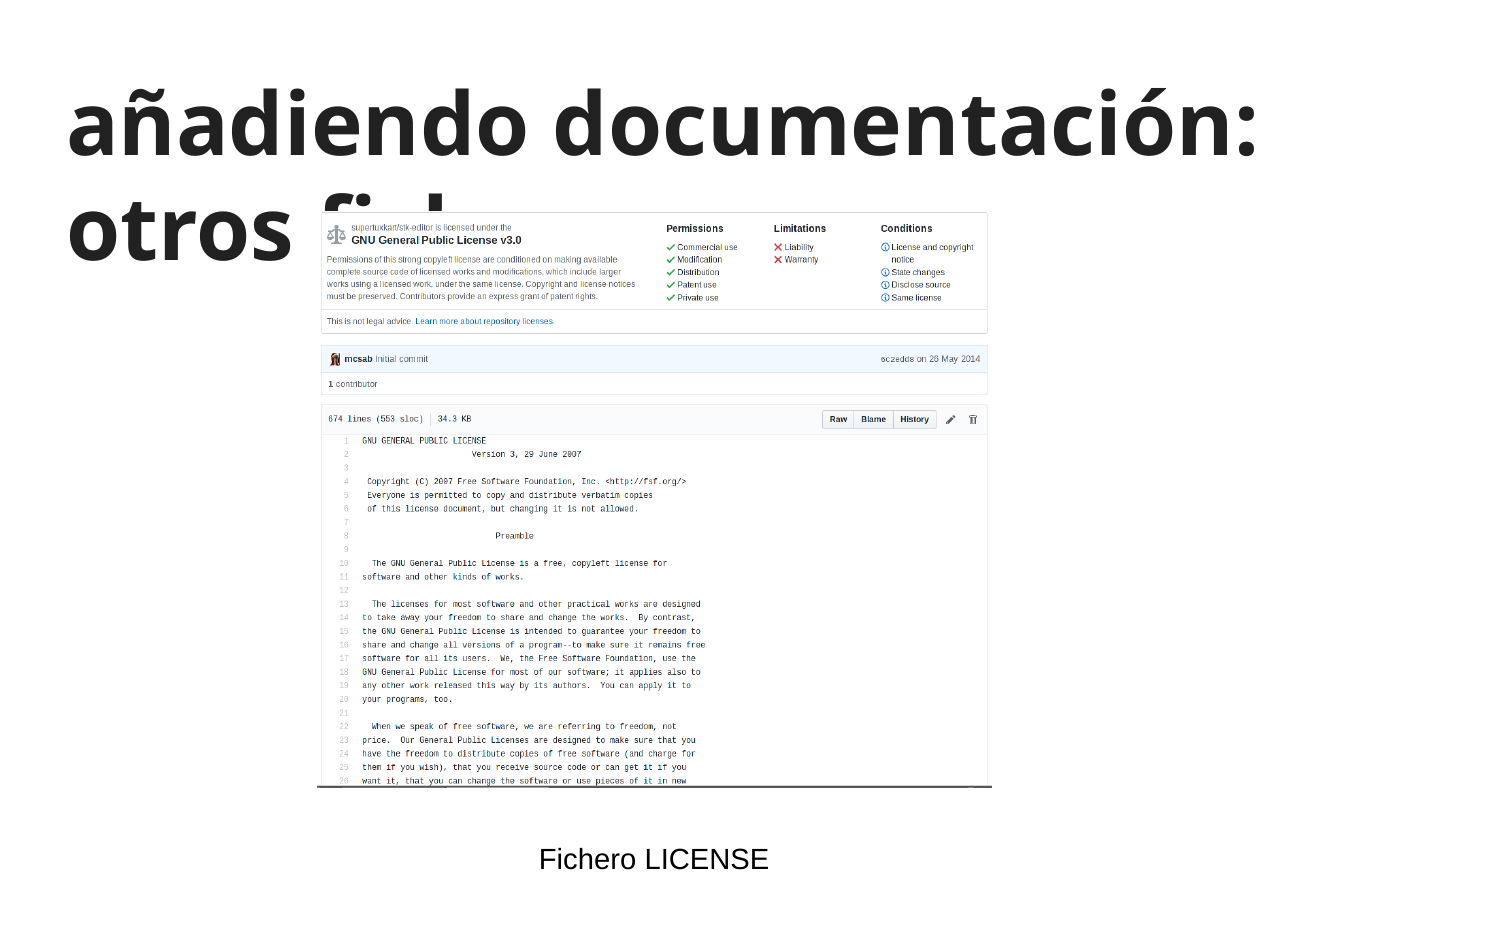

# añadiendo documentación: otros ficheros
Fichero LICENSE